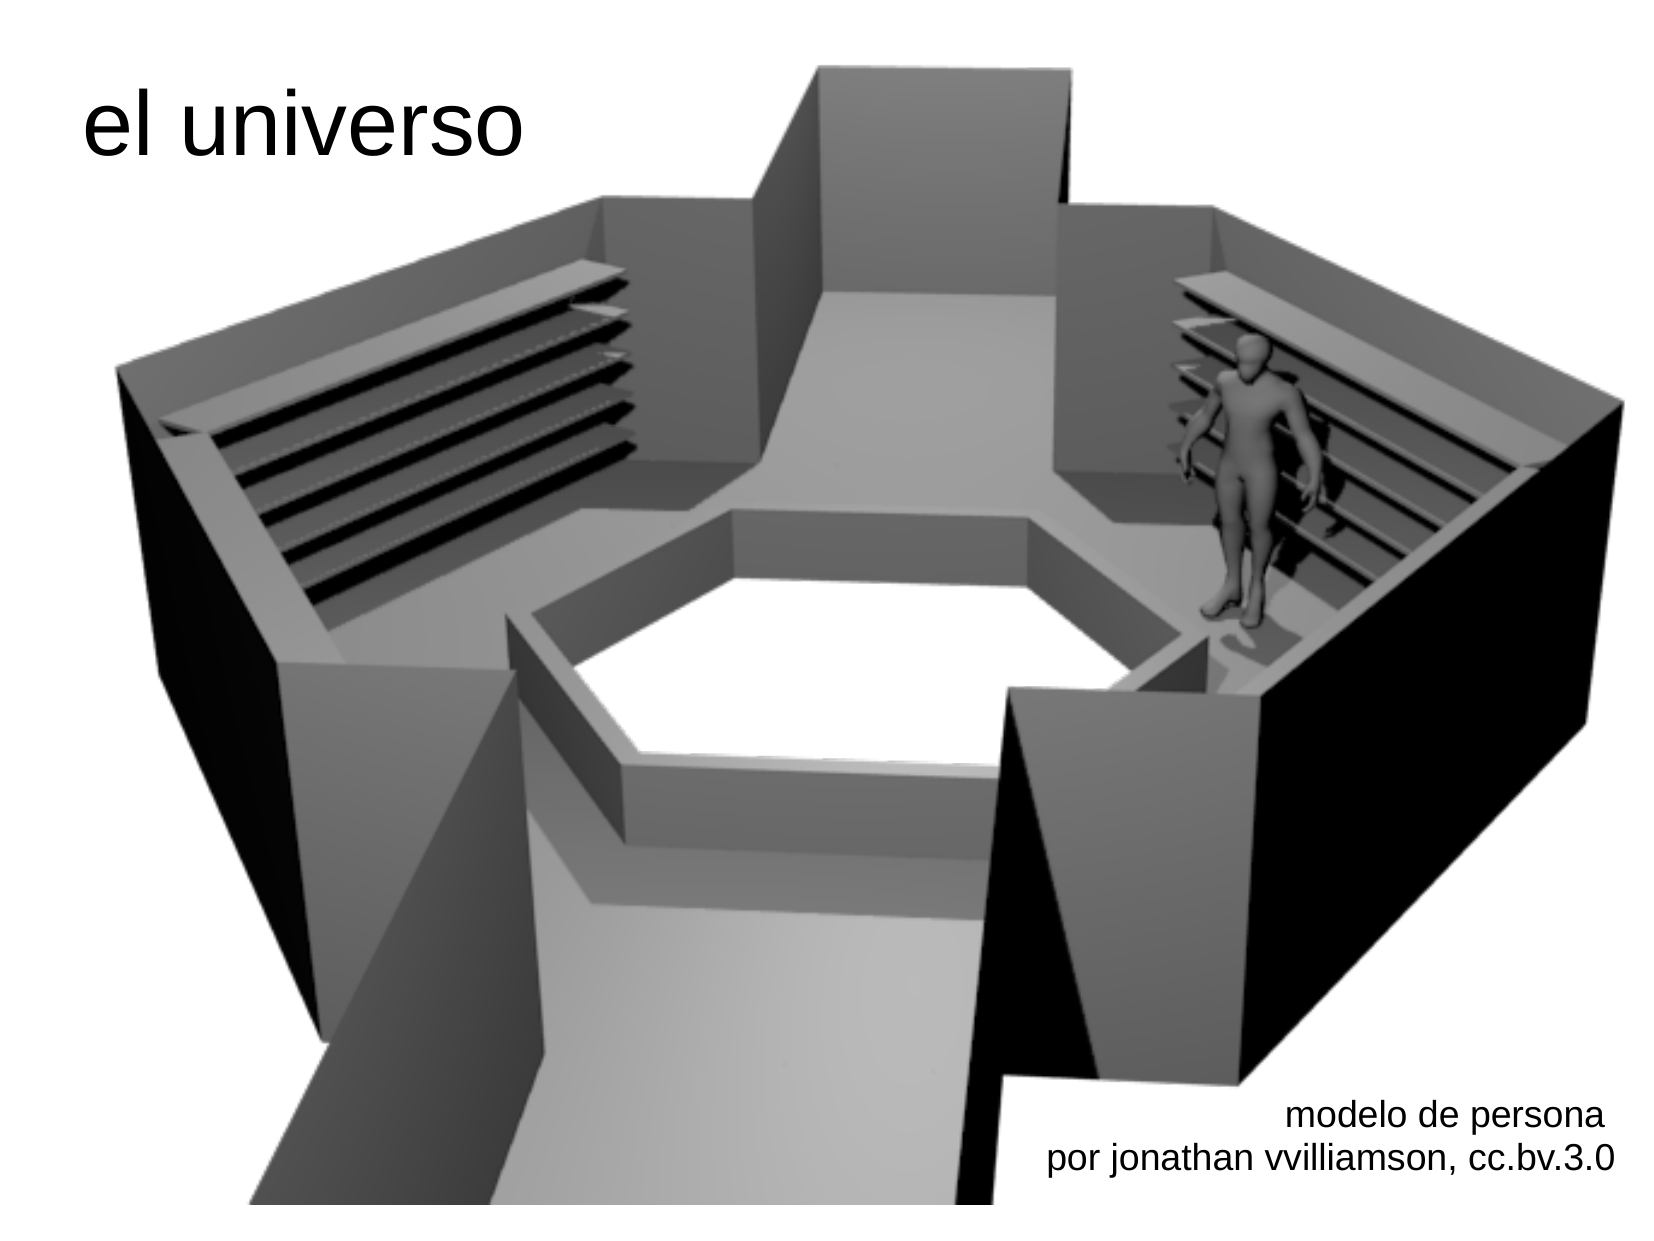

# el universo
modelo de persona
por jonathan vvilliamson, cc.bv.3.0